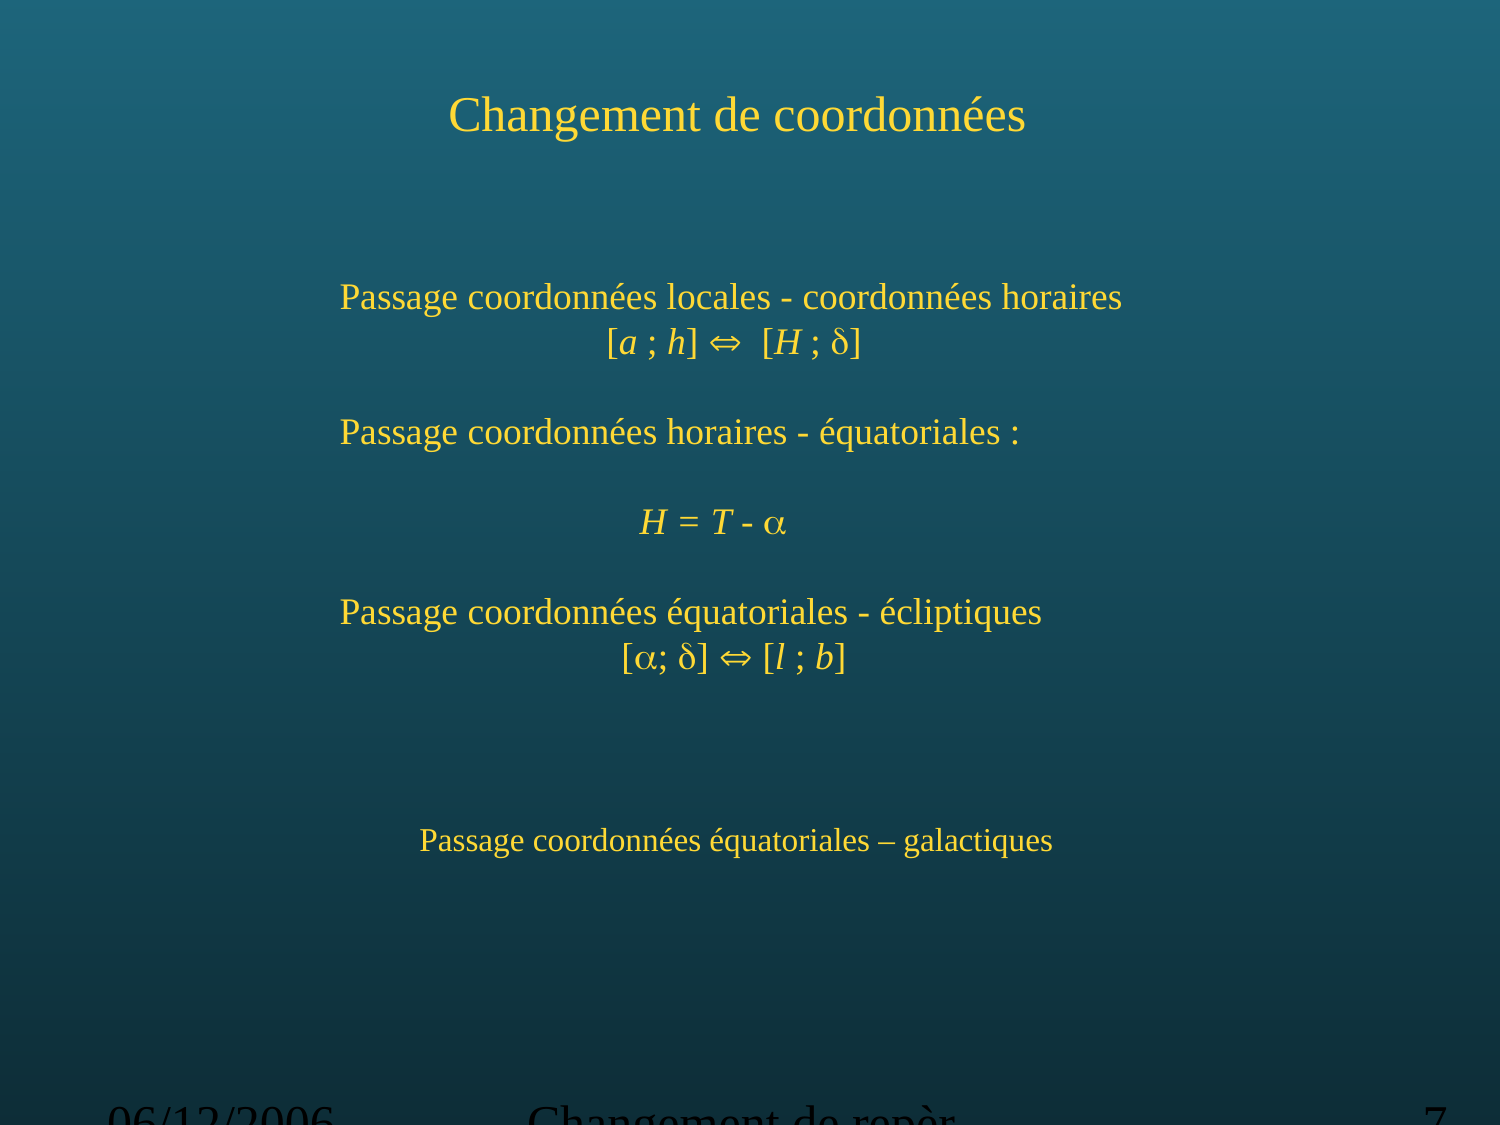

Changement de coordonnées
Passage coordonnées locales - coordonnées horaires
[a ; h]  [H ; ]
Passage coordonnées horaires - équatoriales :
		H = T - 
Passage coordonnées équatoriales - écliptiques
[; ]  [l ; b]
Passage coordonnées équatoriales – galactiques
06/12/2006
Changement de repères, de système
7